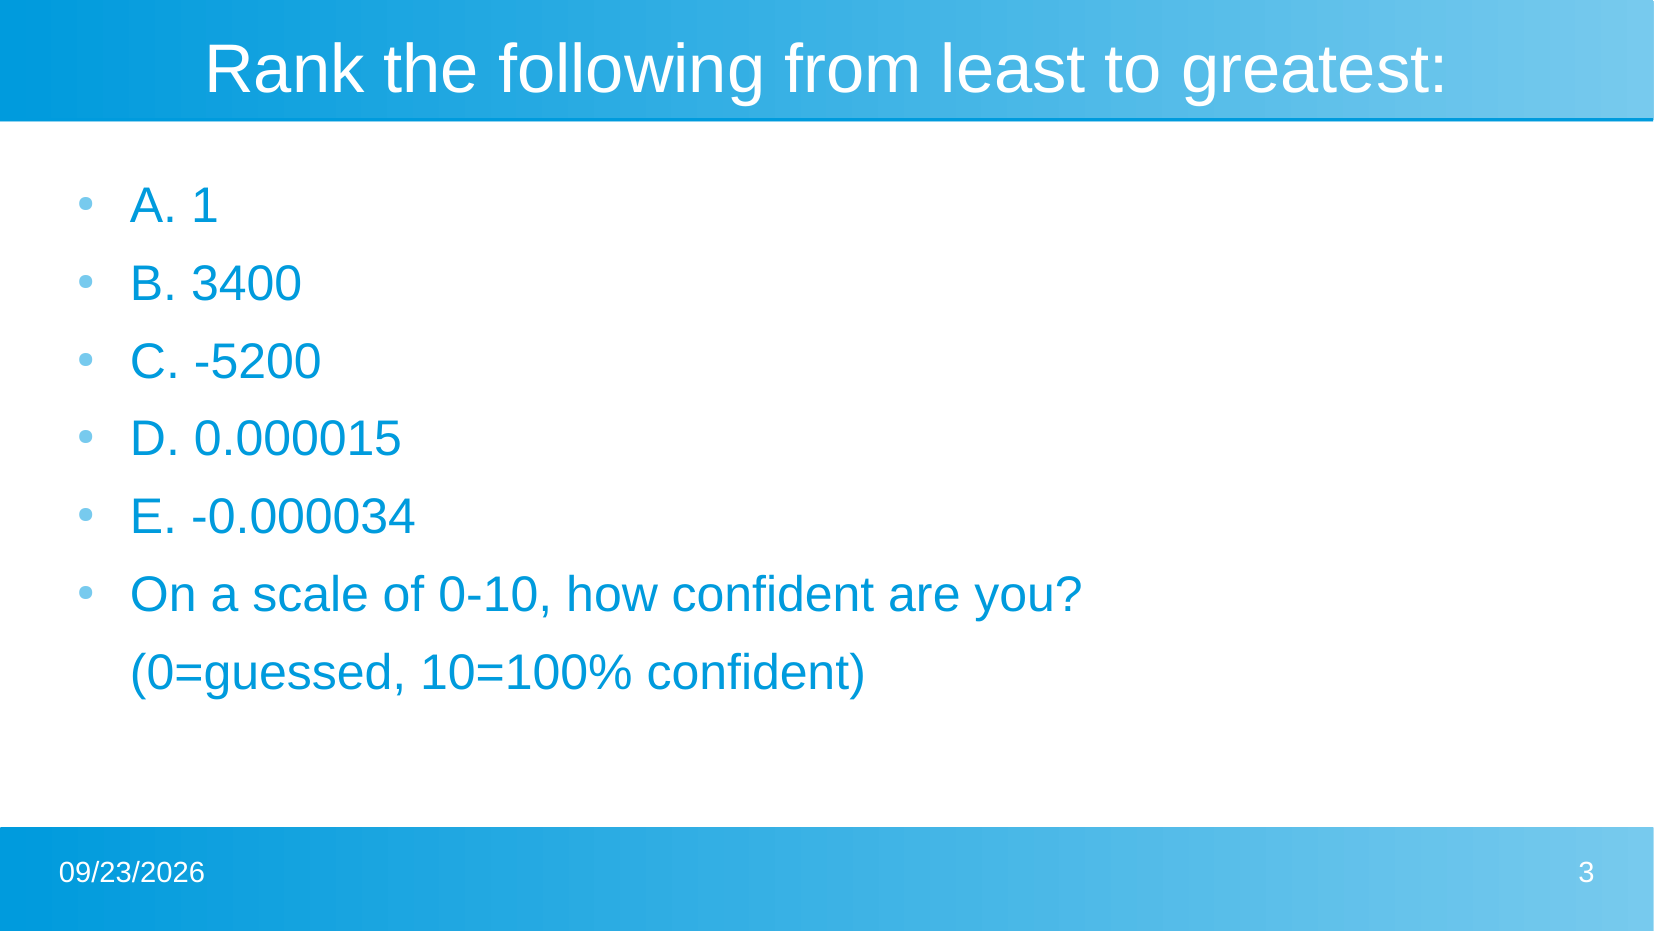

# Rank the following from least to greatest:
A. 1
B. 3400
C. -5200
D. 0.000015
E. -0.000034
On a scale of 0-10, how confident are you?
(0=guessed, 10=100% confident)
3